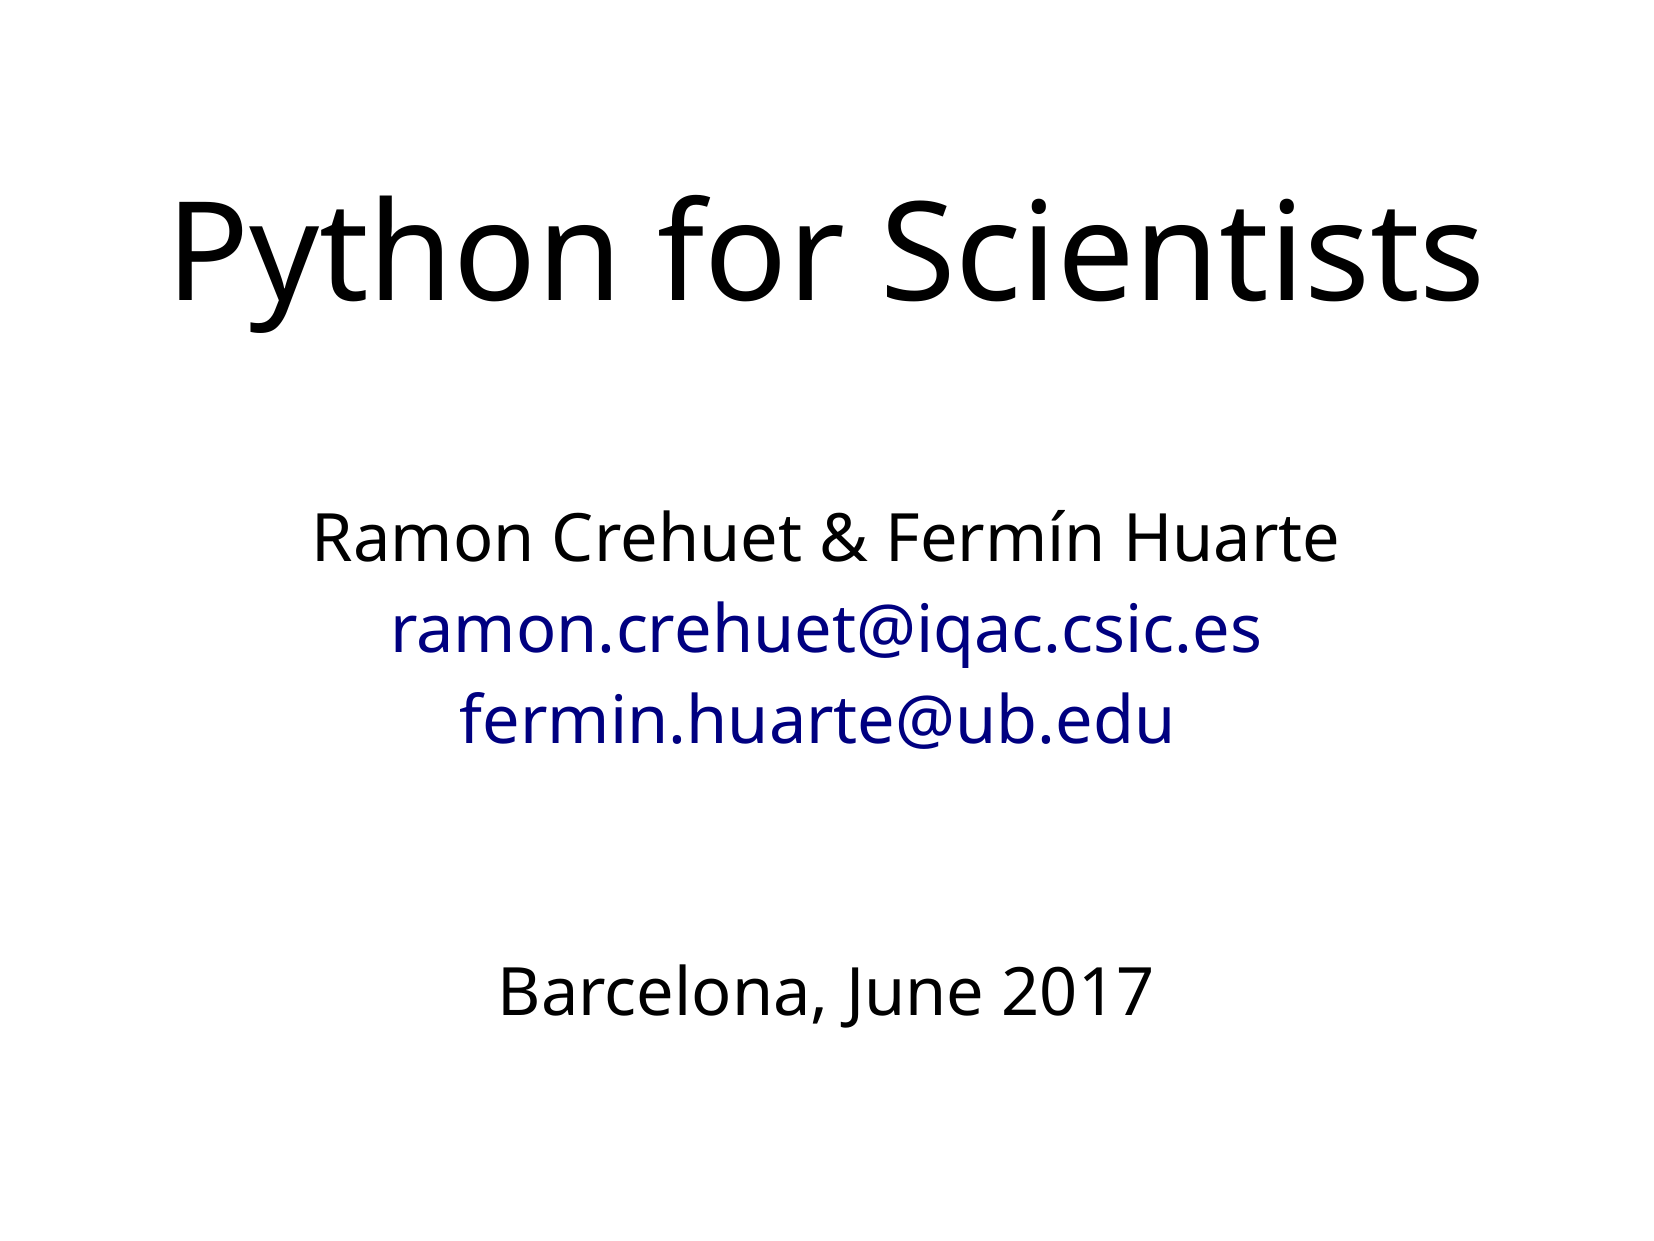

# Python for Scientists
Ramon Crehuet & Fermín Huarte
ramon.crehuet@iqac.csic.es
fermin.huarte@ub.edu
Barcelona, June 2017